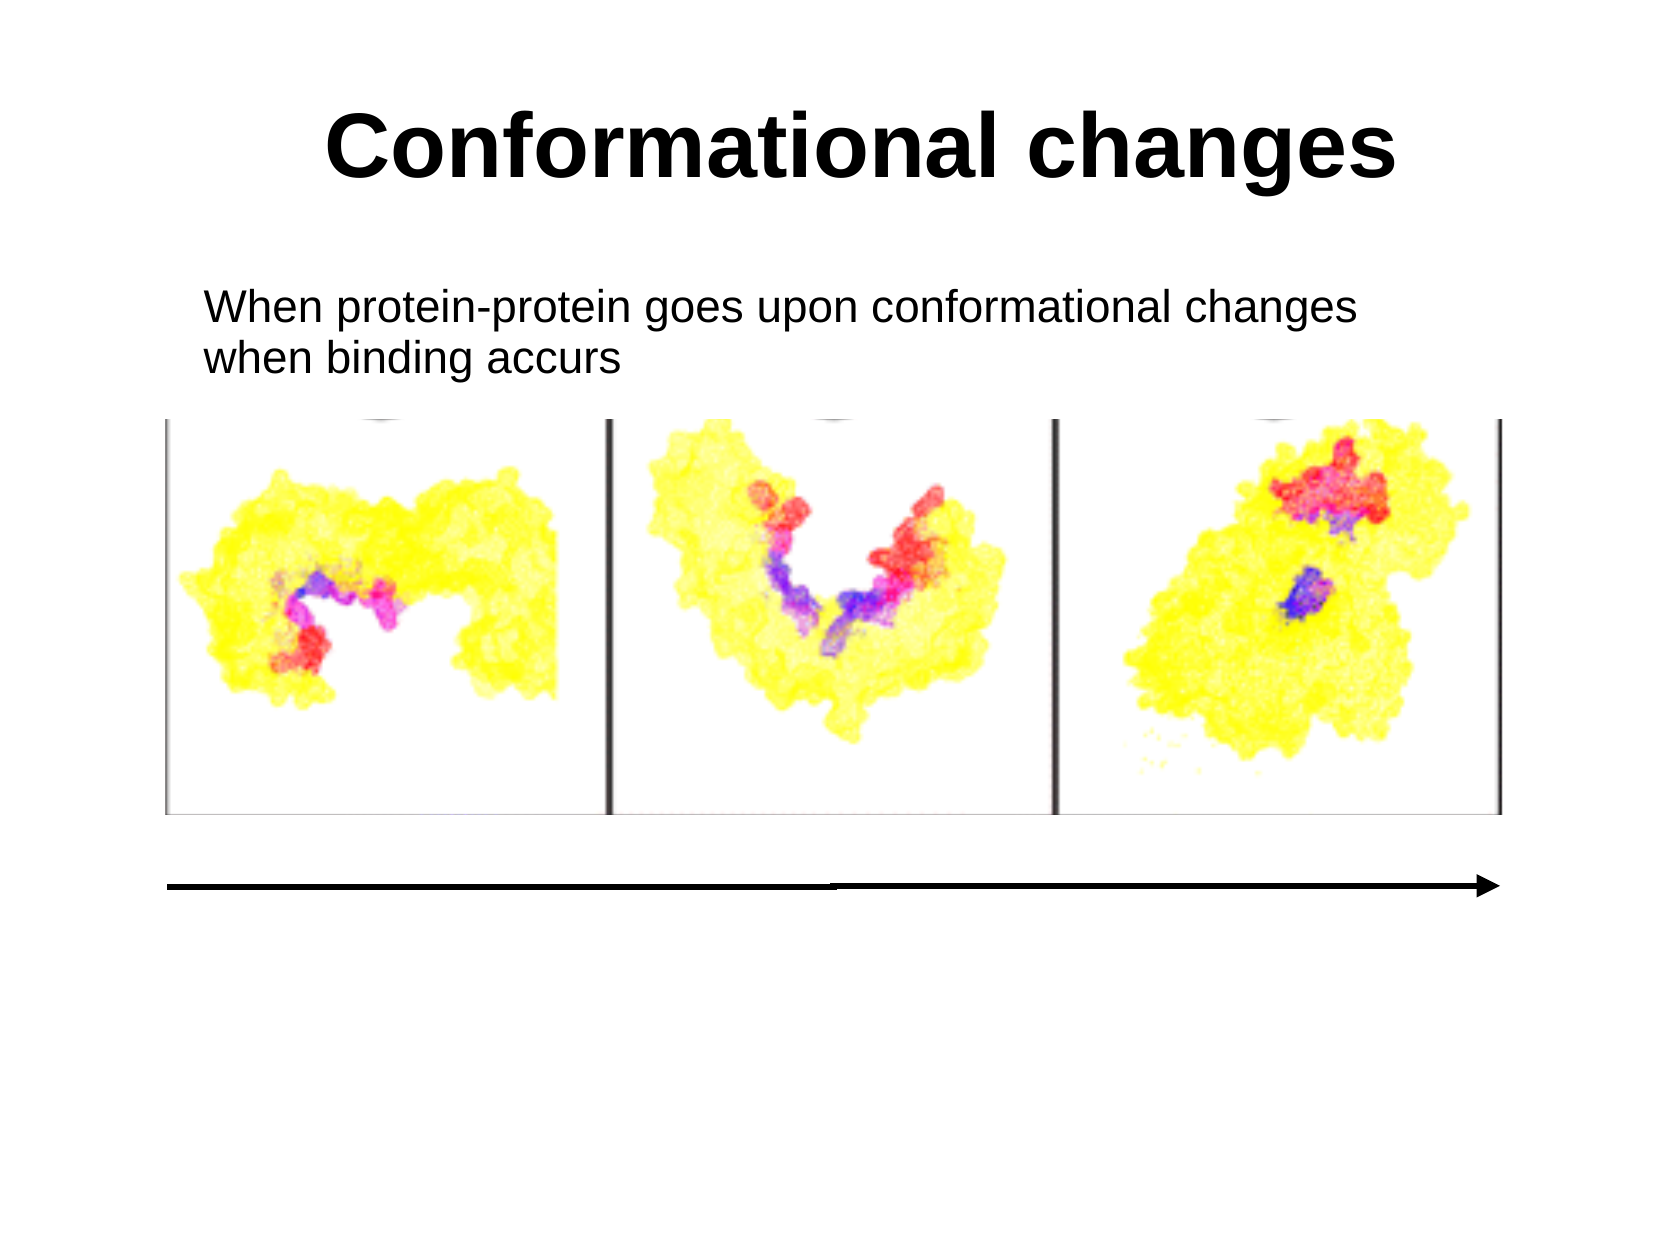

Conformational changes
When protein-protein goes upon conformational changes when binding accurs